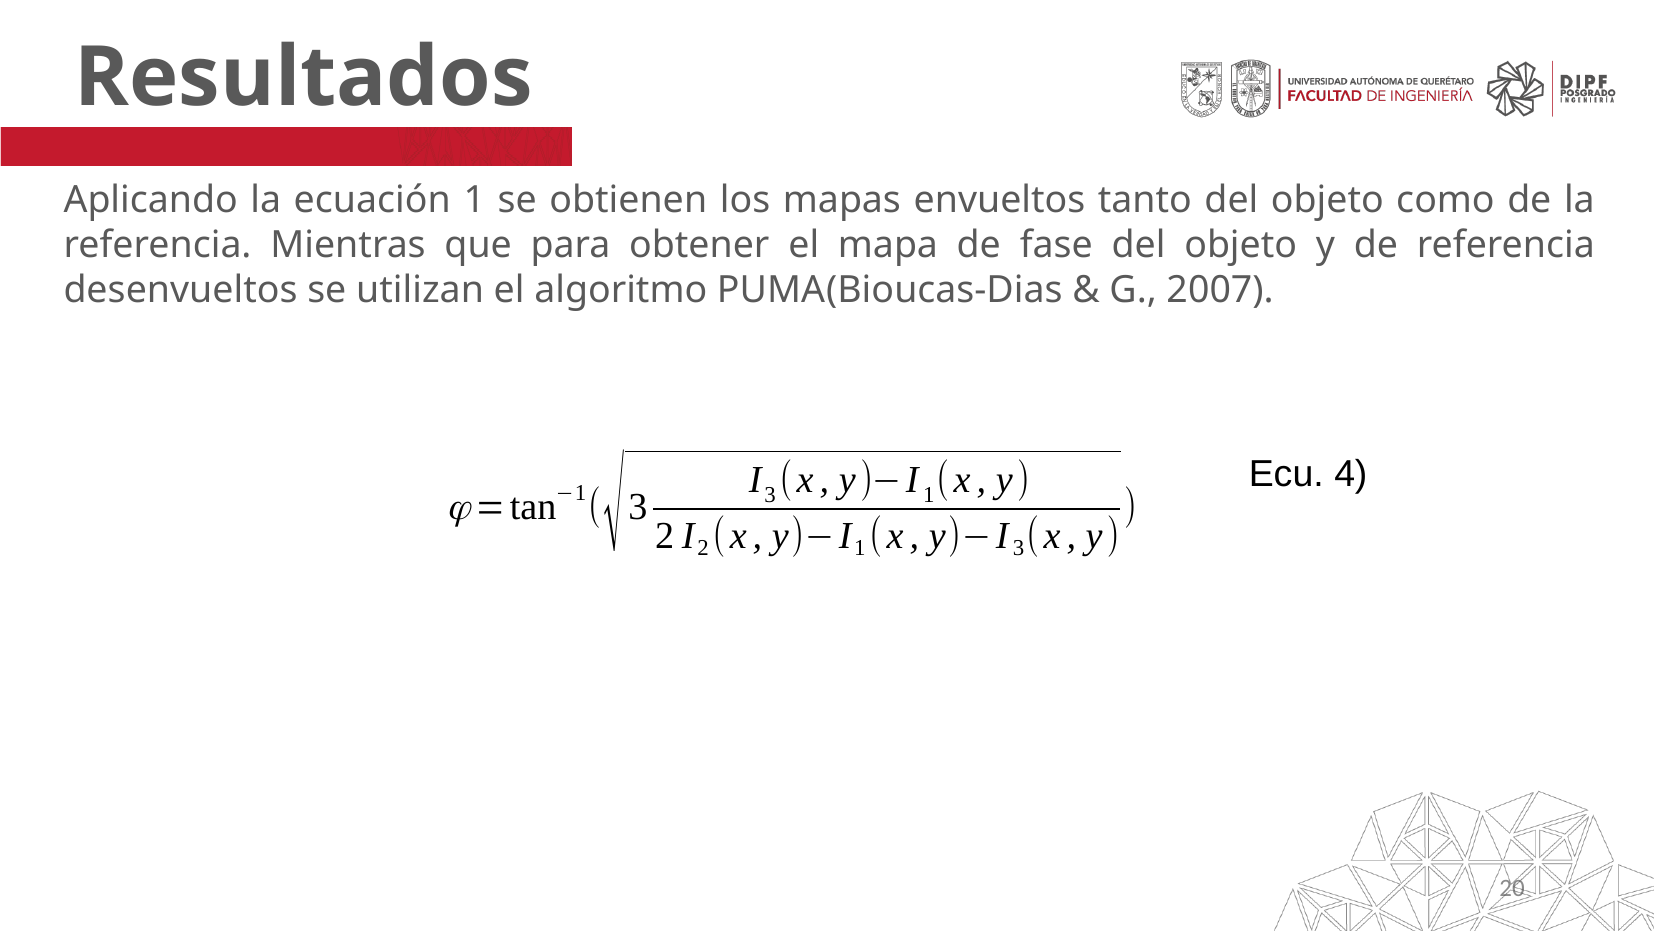

Resultados
Aplicando la ecuación 1 se obtienen los mapas envueltos tanto del objeto como de la referencia. Mientras que para obtener el mapa de fase del objeto y de referencia desenvueltos se utilizan el algoritmo PUMA(Bioucas-Dias & G., 2007).
Ecu. 4)
20